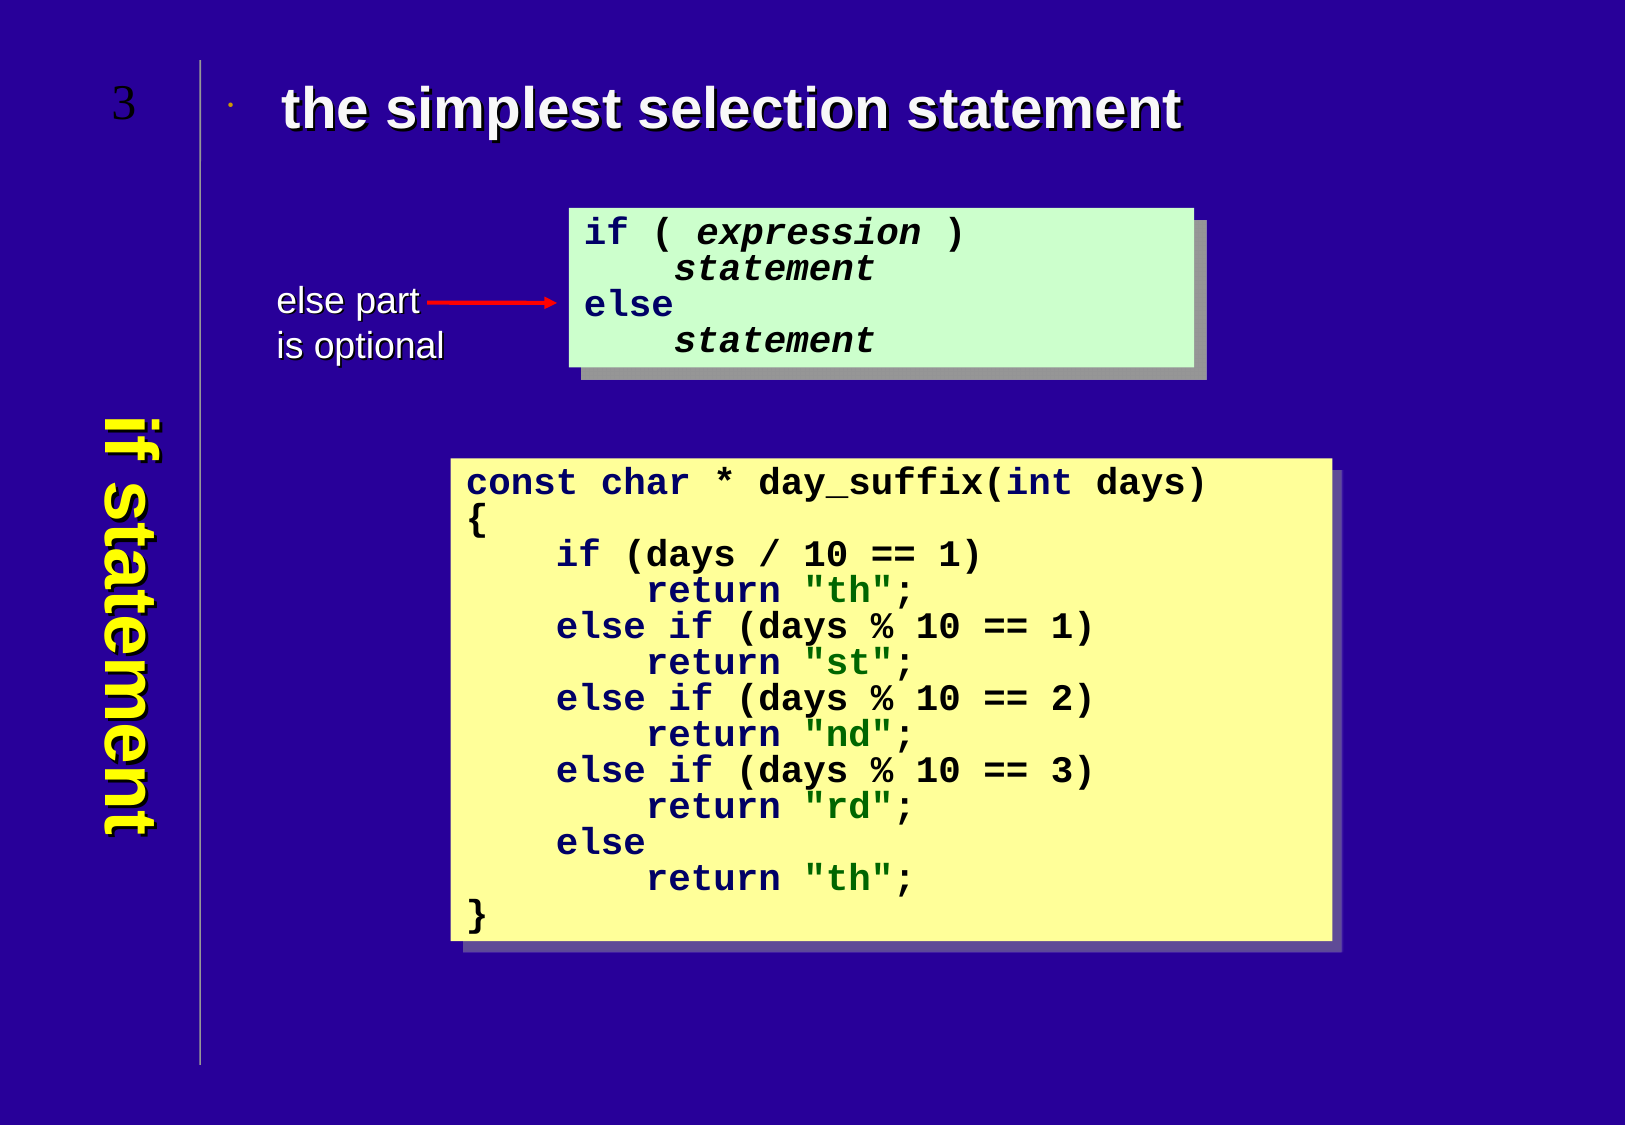

3
the simplest selection statement
# if statement
if ( expression )
 statement
else
 statement
else part
is optional
const char * day_suffix(int days)
{
 if (days / 10 == 1)
 return "th";
 else if (days % 10 == 1)
 return "st";
 else if (days % 10 == 2)
 return "nd";
 else if (days % 10 == 3)
 return "rd";
 else
 return "th";
}